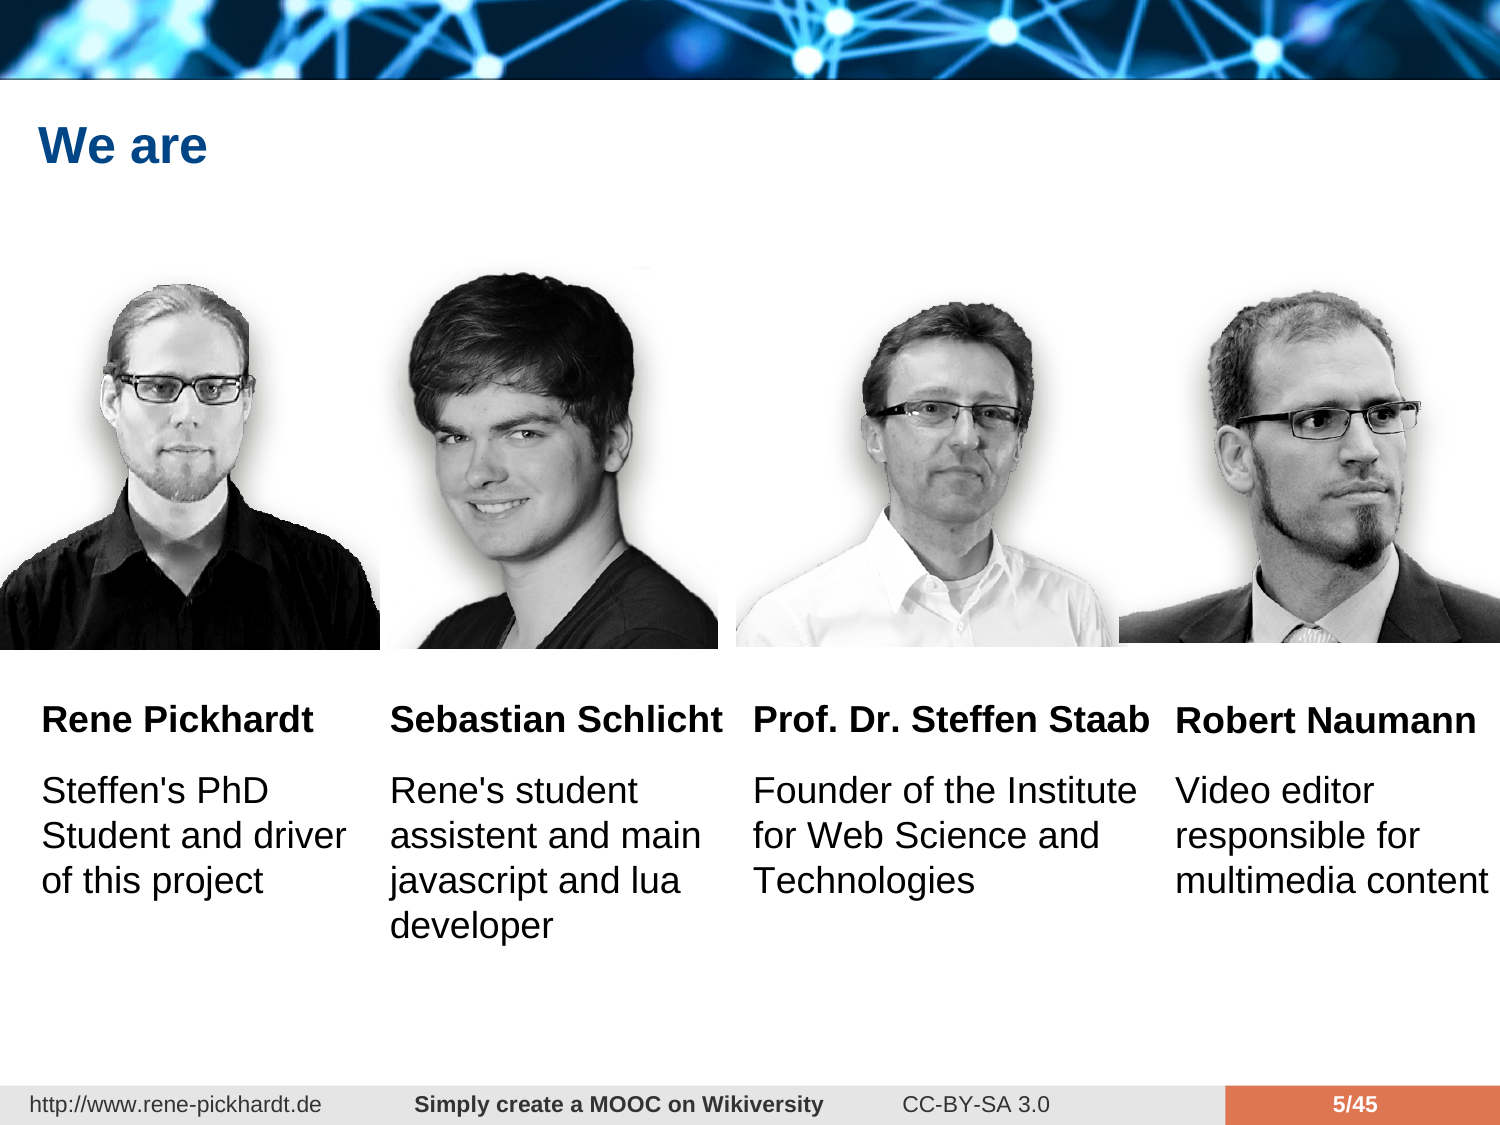

# We are
Rene Pickhardt
Prof. Dr. Steffen Staab
Sebastian Schlicht
Robert Naumann
Steffen's PhD Student and driver of this project
Founder of the Institute for Web Science and Technologies
Rene's student assistent and main javascript and lua developer
Video editor responsible for multimedia content